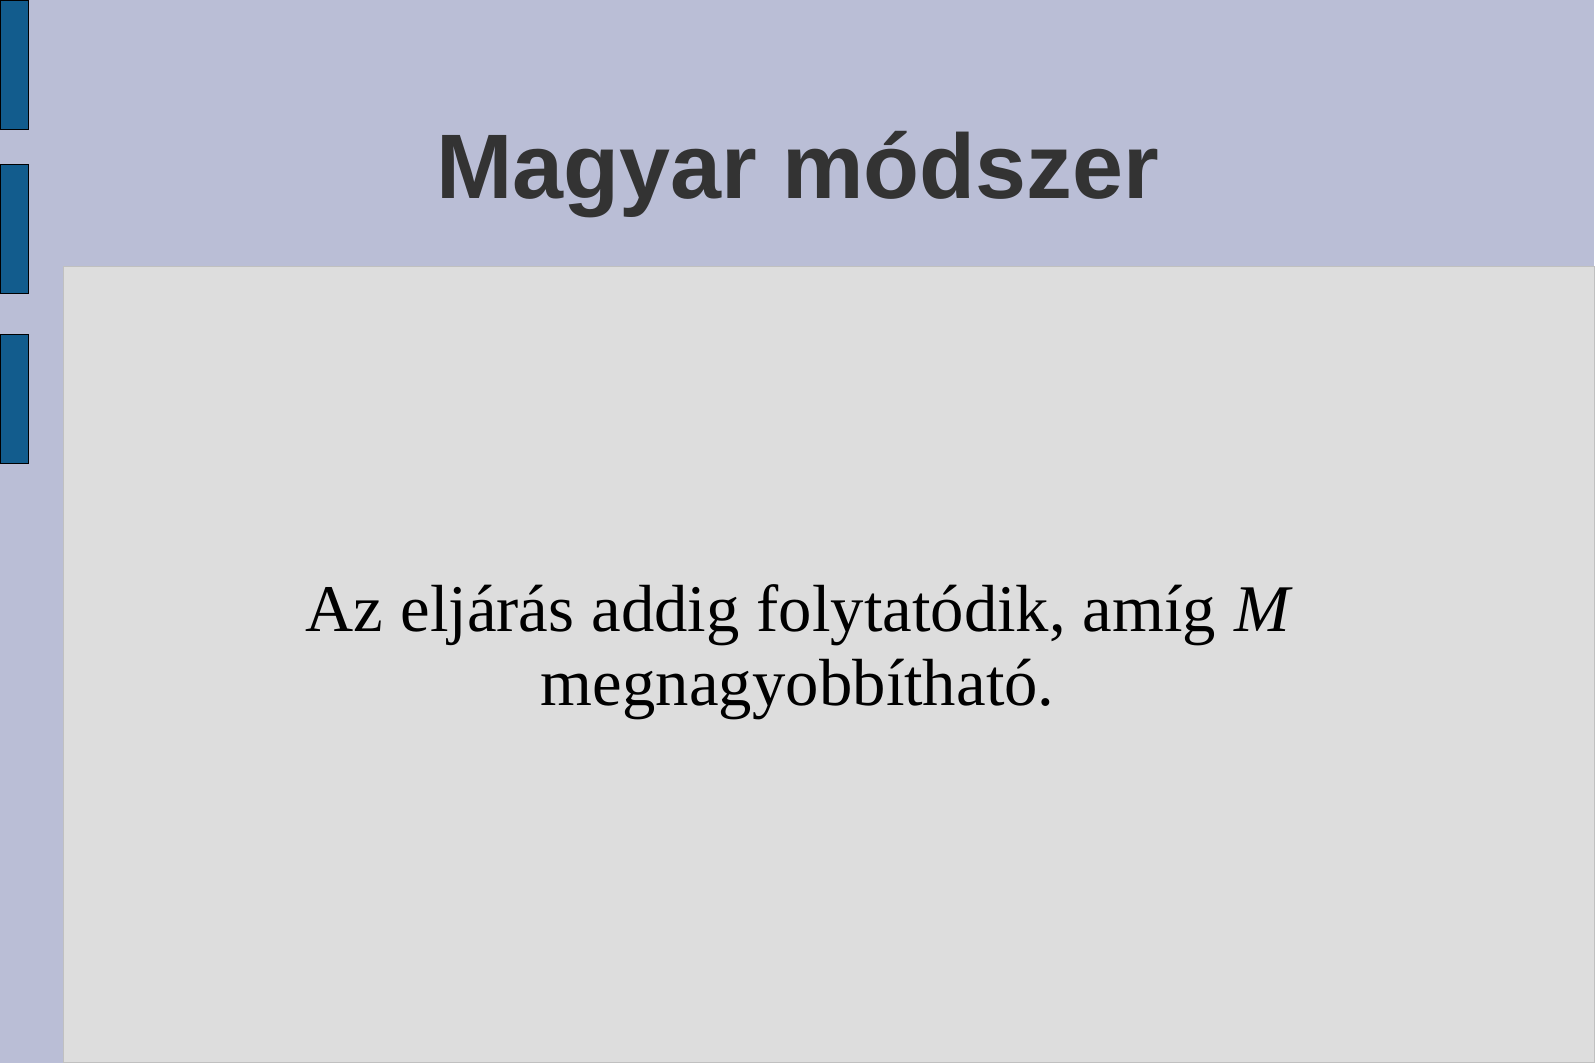

# Magyar módszer
Az eljárás addig folytatódik, amíg M megnagyobbítható.